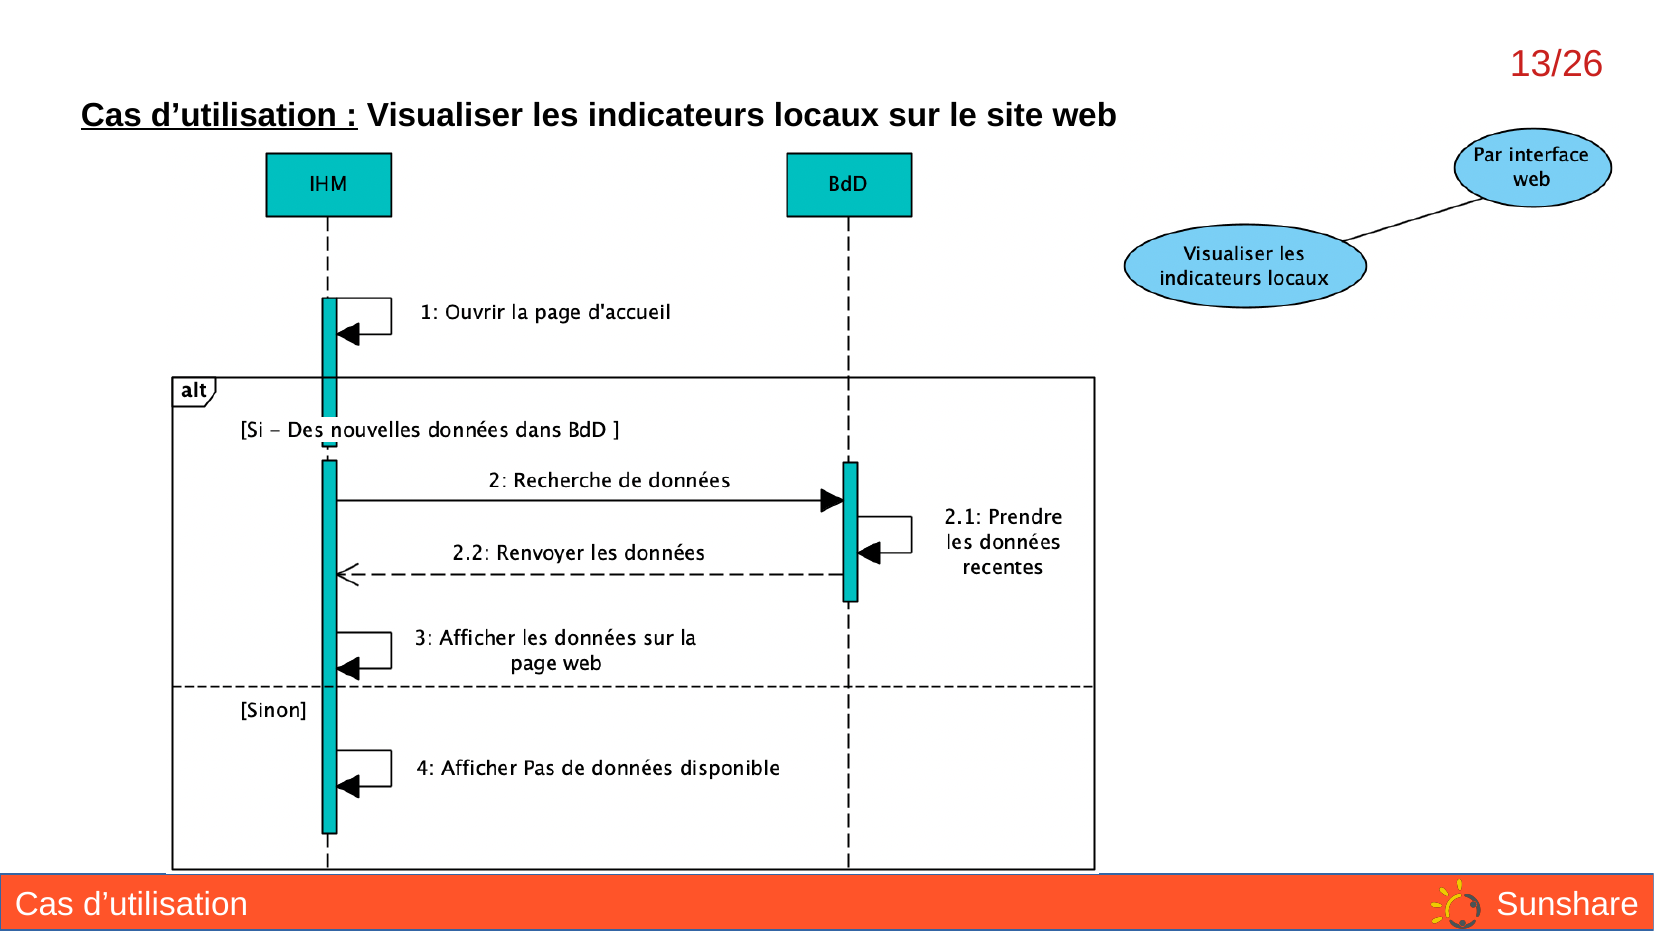

# Cas d’utilisation : Visualiser les indicateurs locaux sur le site web
Cas d’utilisation